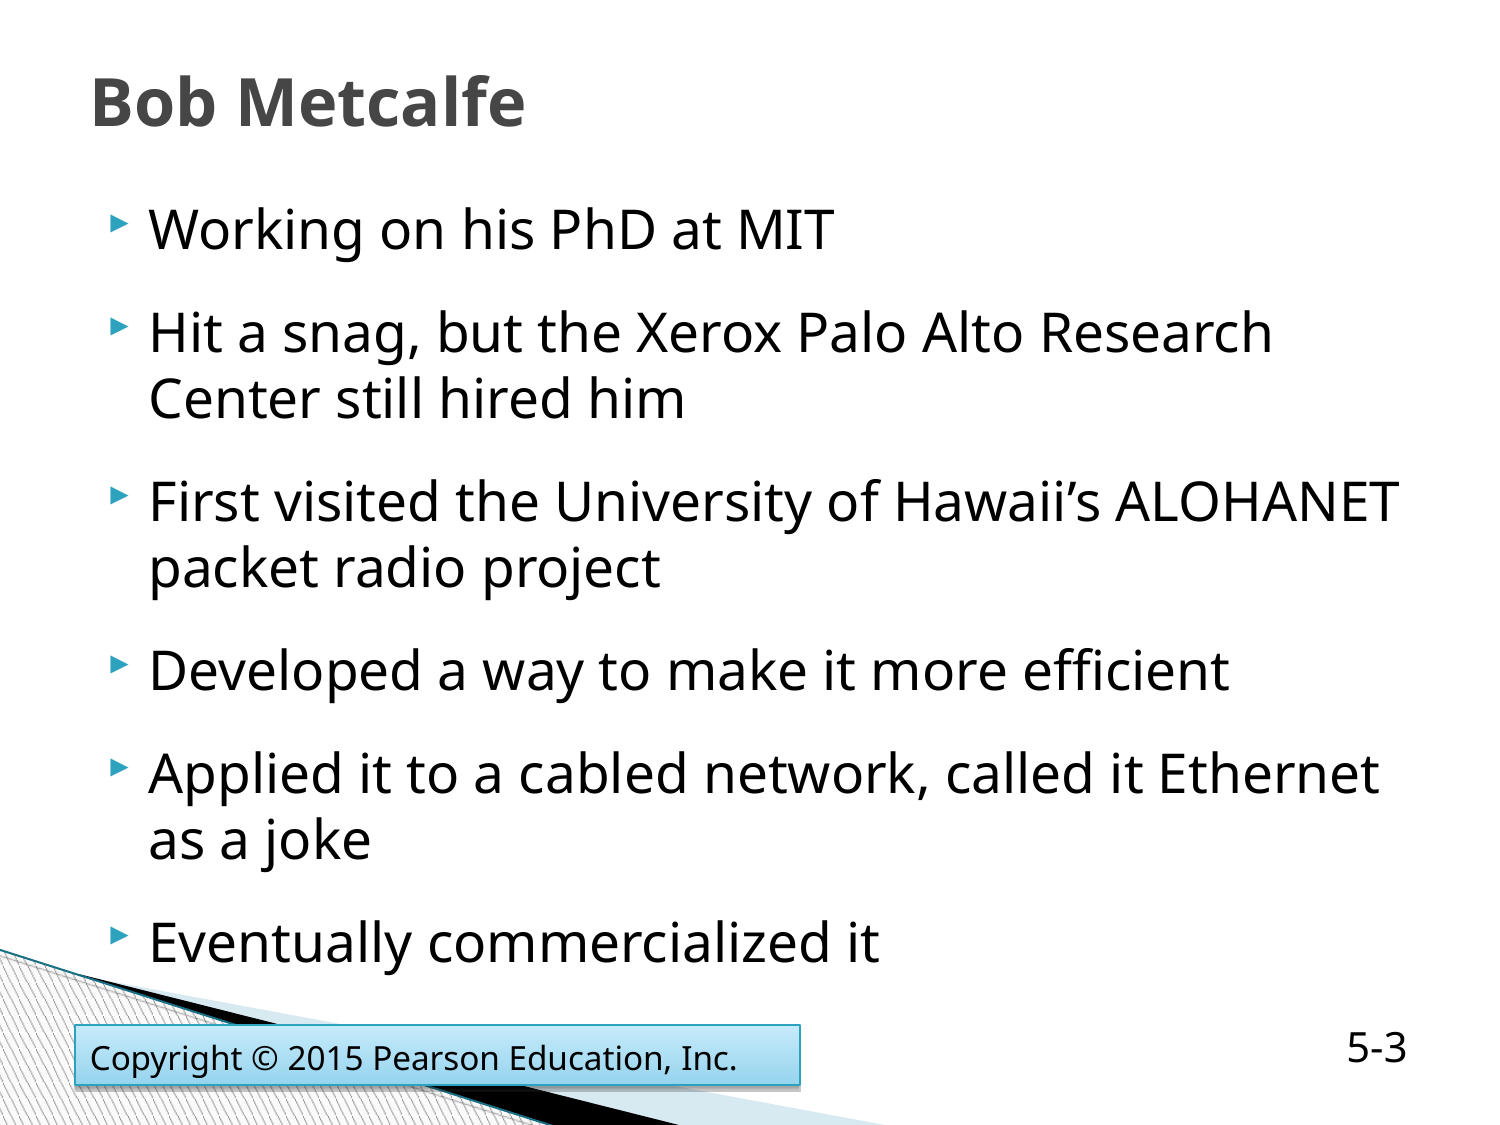

Bob Metcalfe
# Working on his PhD at MIT
Hit a snag, but the Xerox Palo Alto Research Center still hired him
First visited the University of Hawaii’s ALOHANET packet radio project
Developed a way to make it more efficient
Applied it to a cabled network, called it Ethernet as a joke
Eventually commercialized it
Copyright © 2015 Pearson Education, Inc.